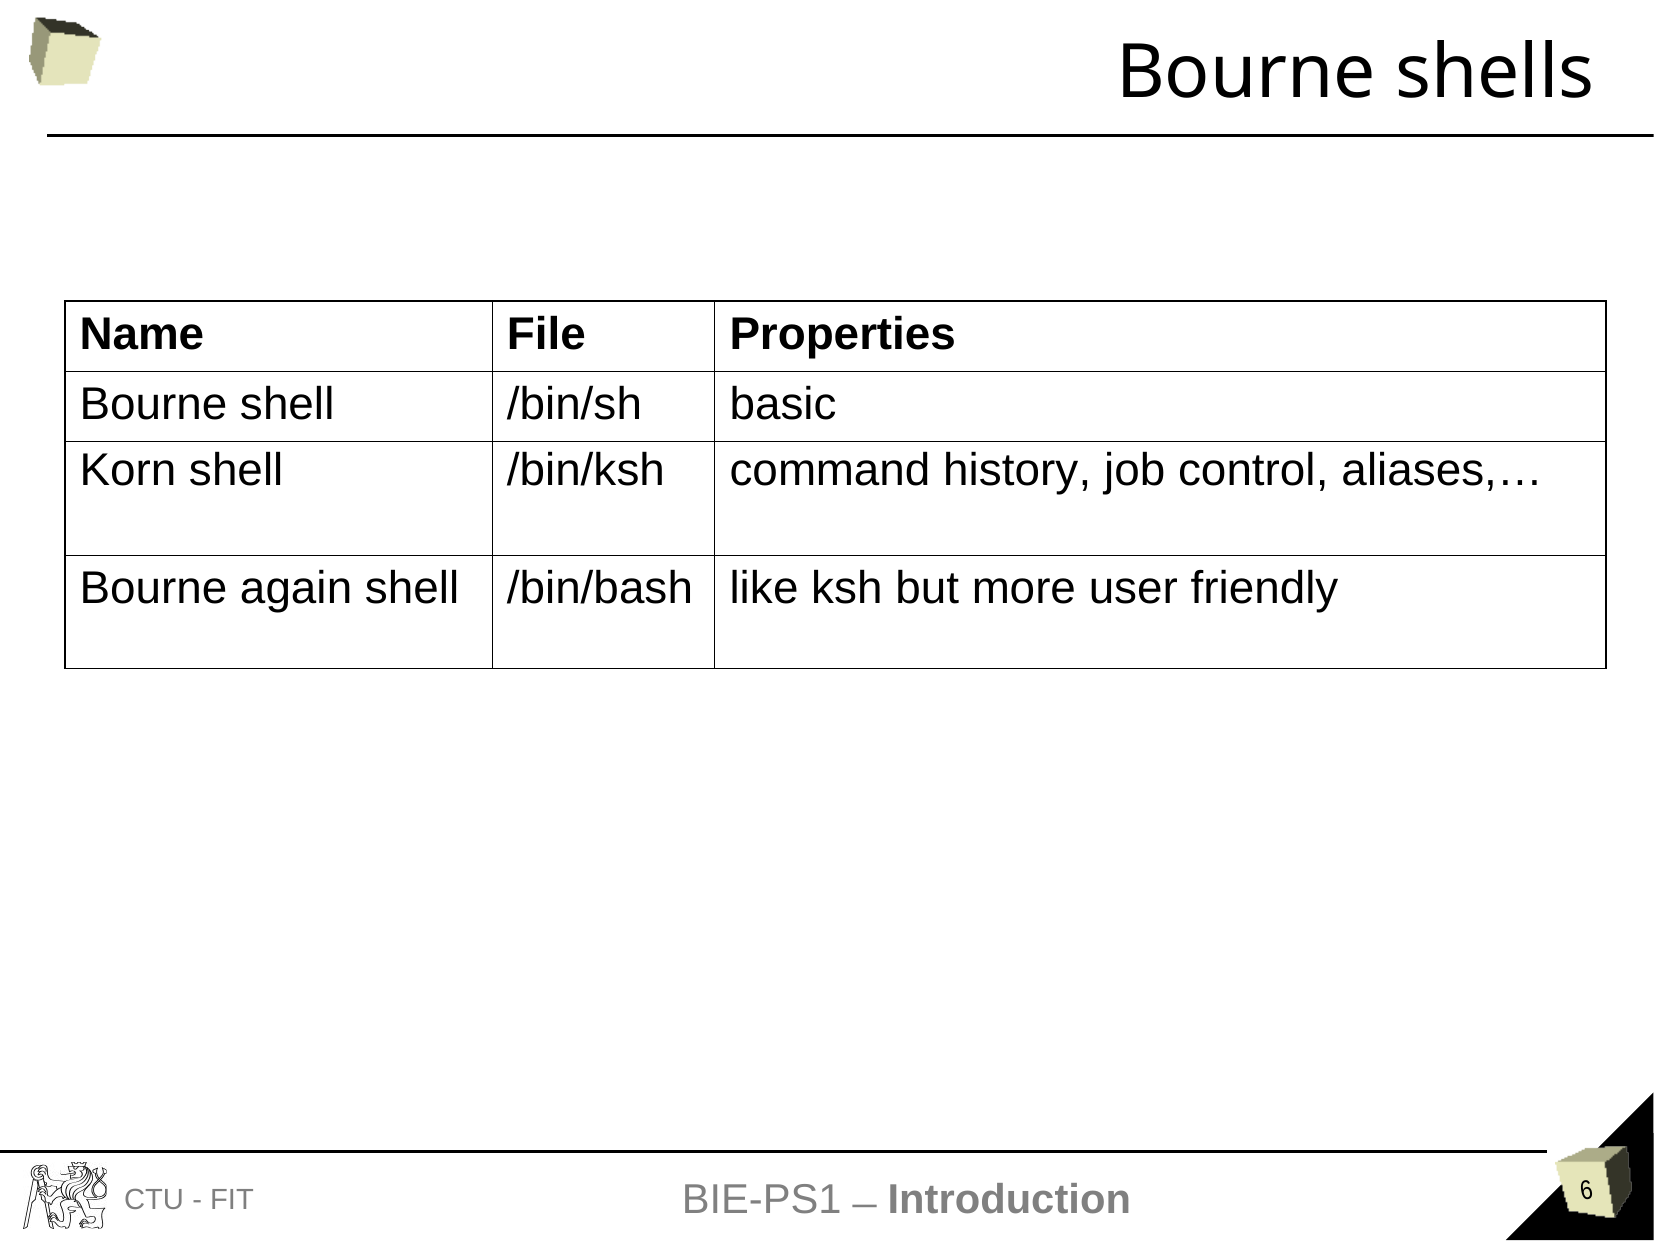

# Bourne shells
| Name | File | Properties |
| --- | --- | --- |
| Bourne shell | /bin/sh | basic |
| Korn shell | /bin/ksh | command history, job control, aliases,… |
| Bourne again shell | /bin/bash | like ksh but more user friendly |